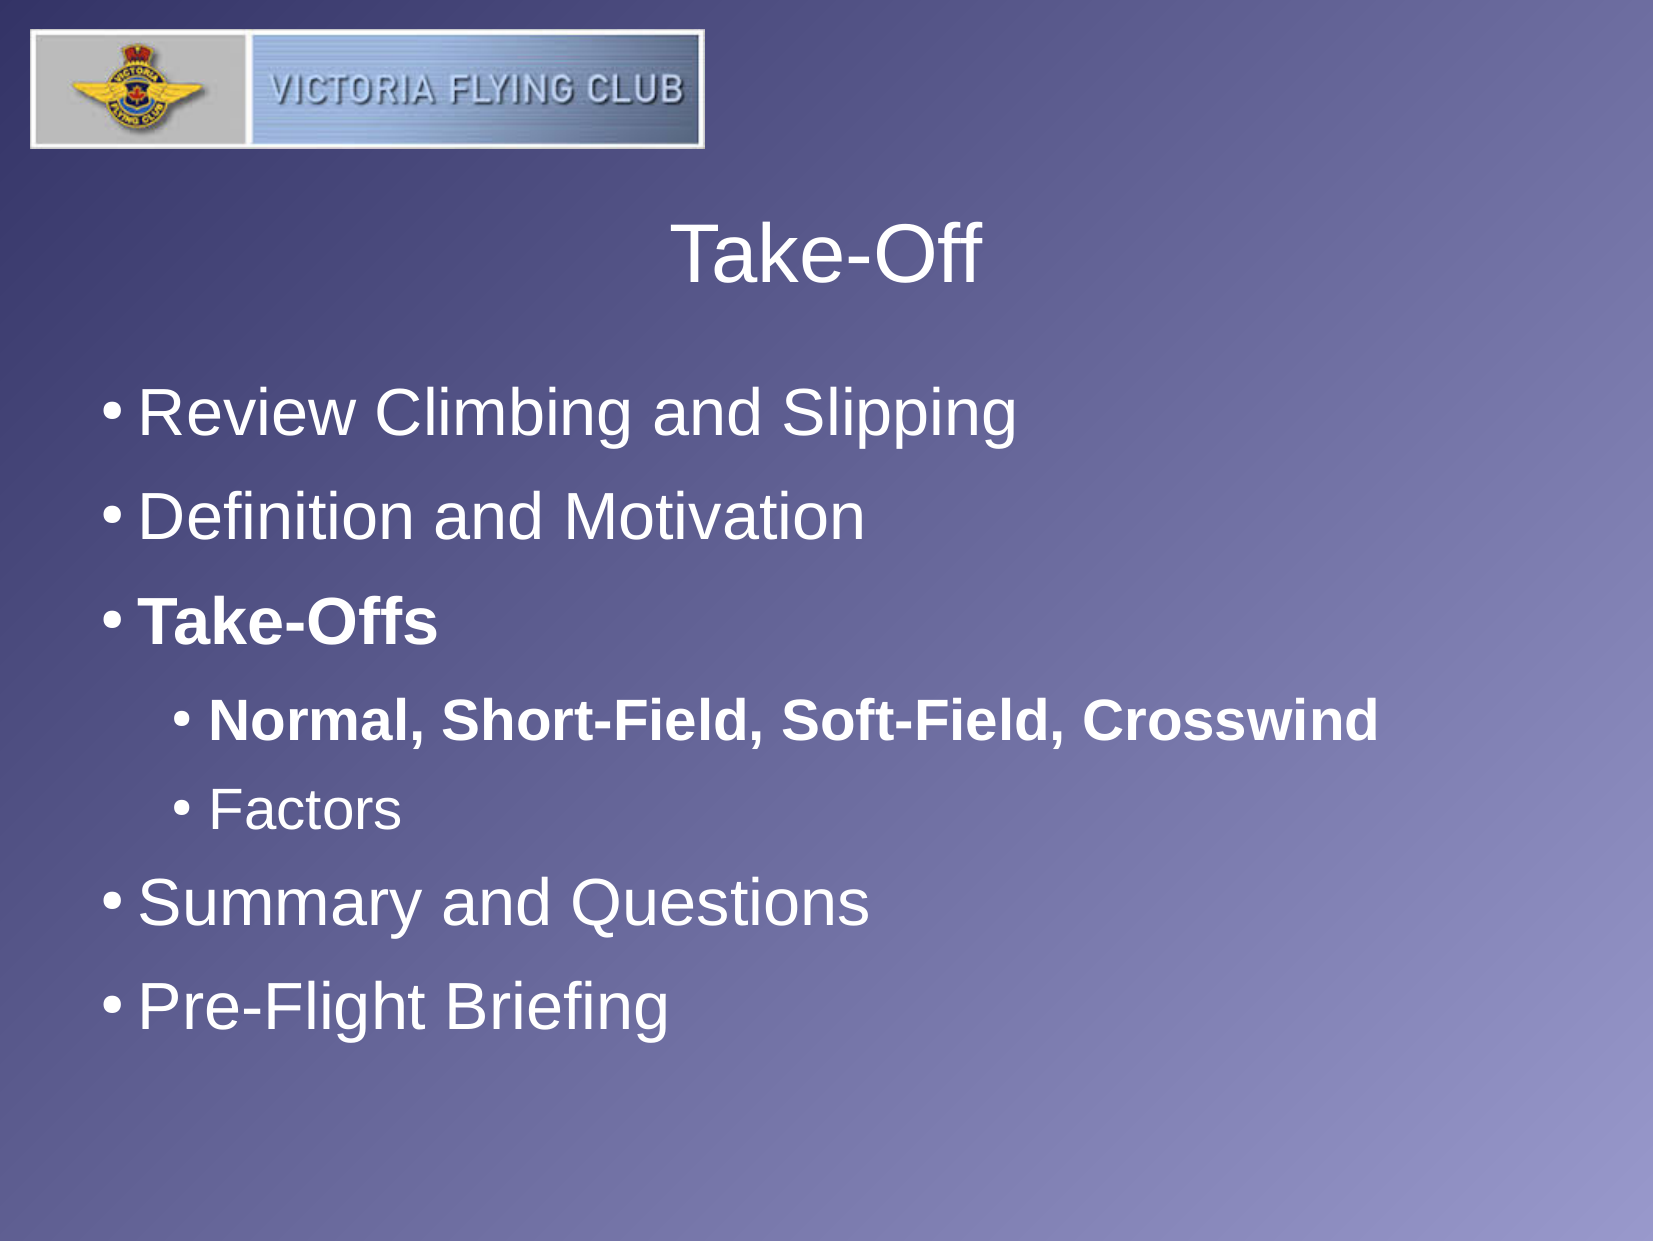

# Take-Off
Review Climbing and Slipping
Definition and Motivation
Take-Offs
Normal, Short-Field, Soft-Field, Crosswind
Factors
Summary and Questions
Pre-Flight Briefing